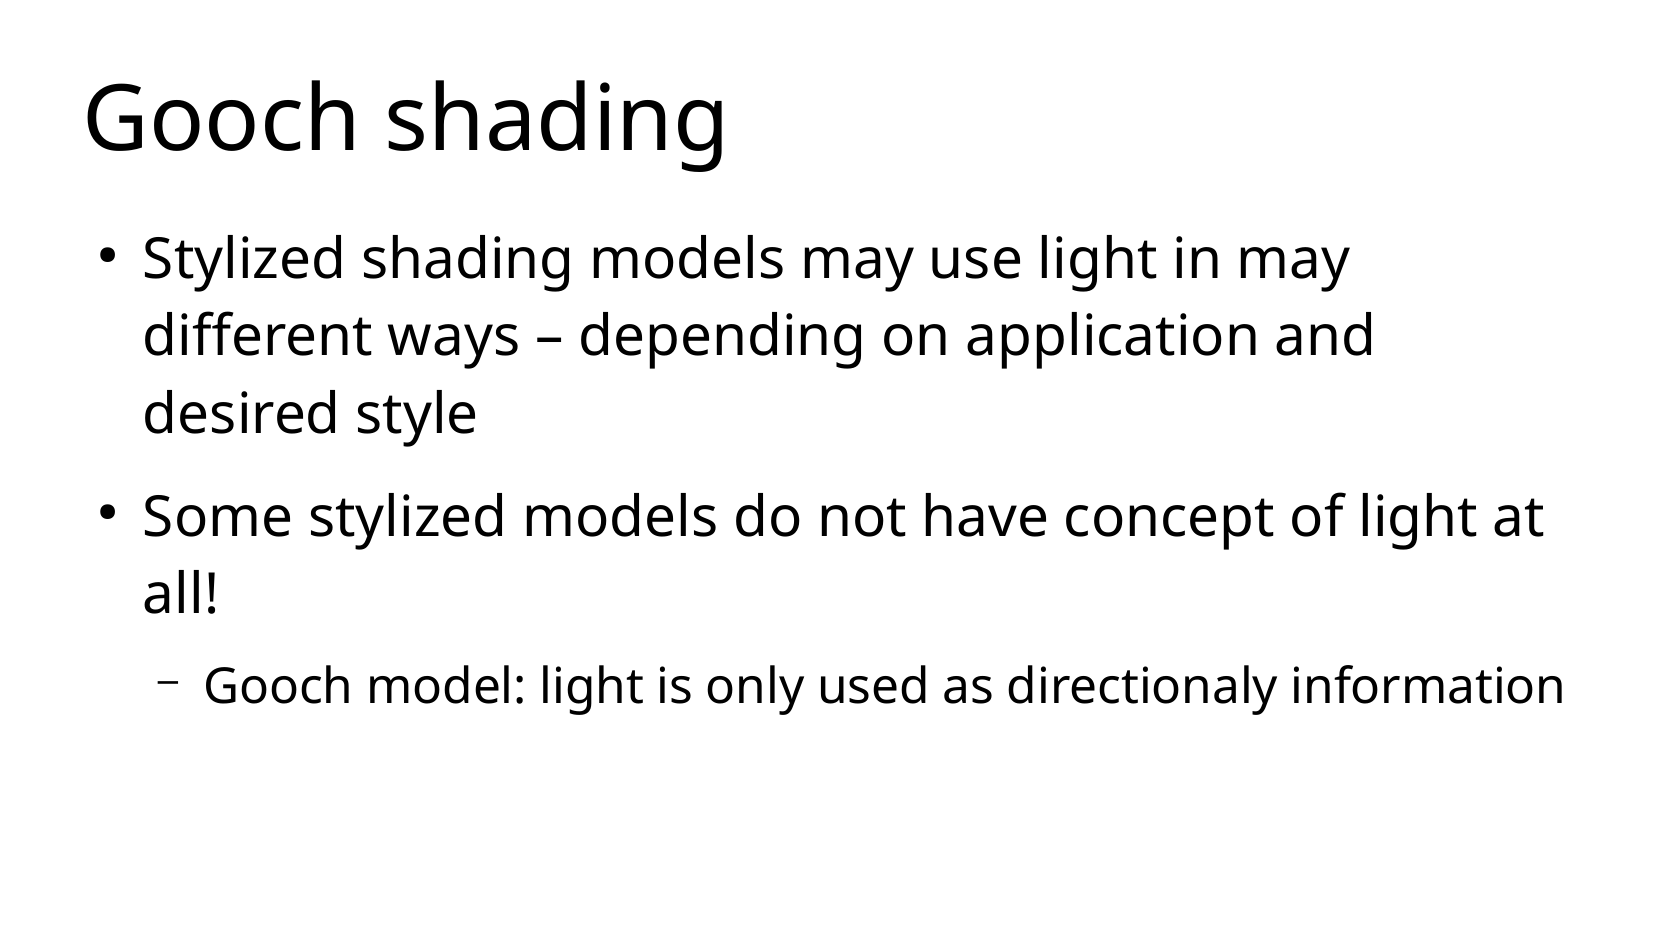

# Gooch shading
Stylized shading models may use light in may different ways – depending on application and desired style
Some stylized models do not have concept of light at all!
Gooch model: light is only used as directionaly information